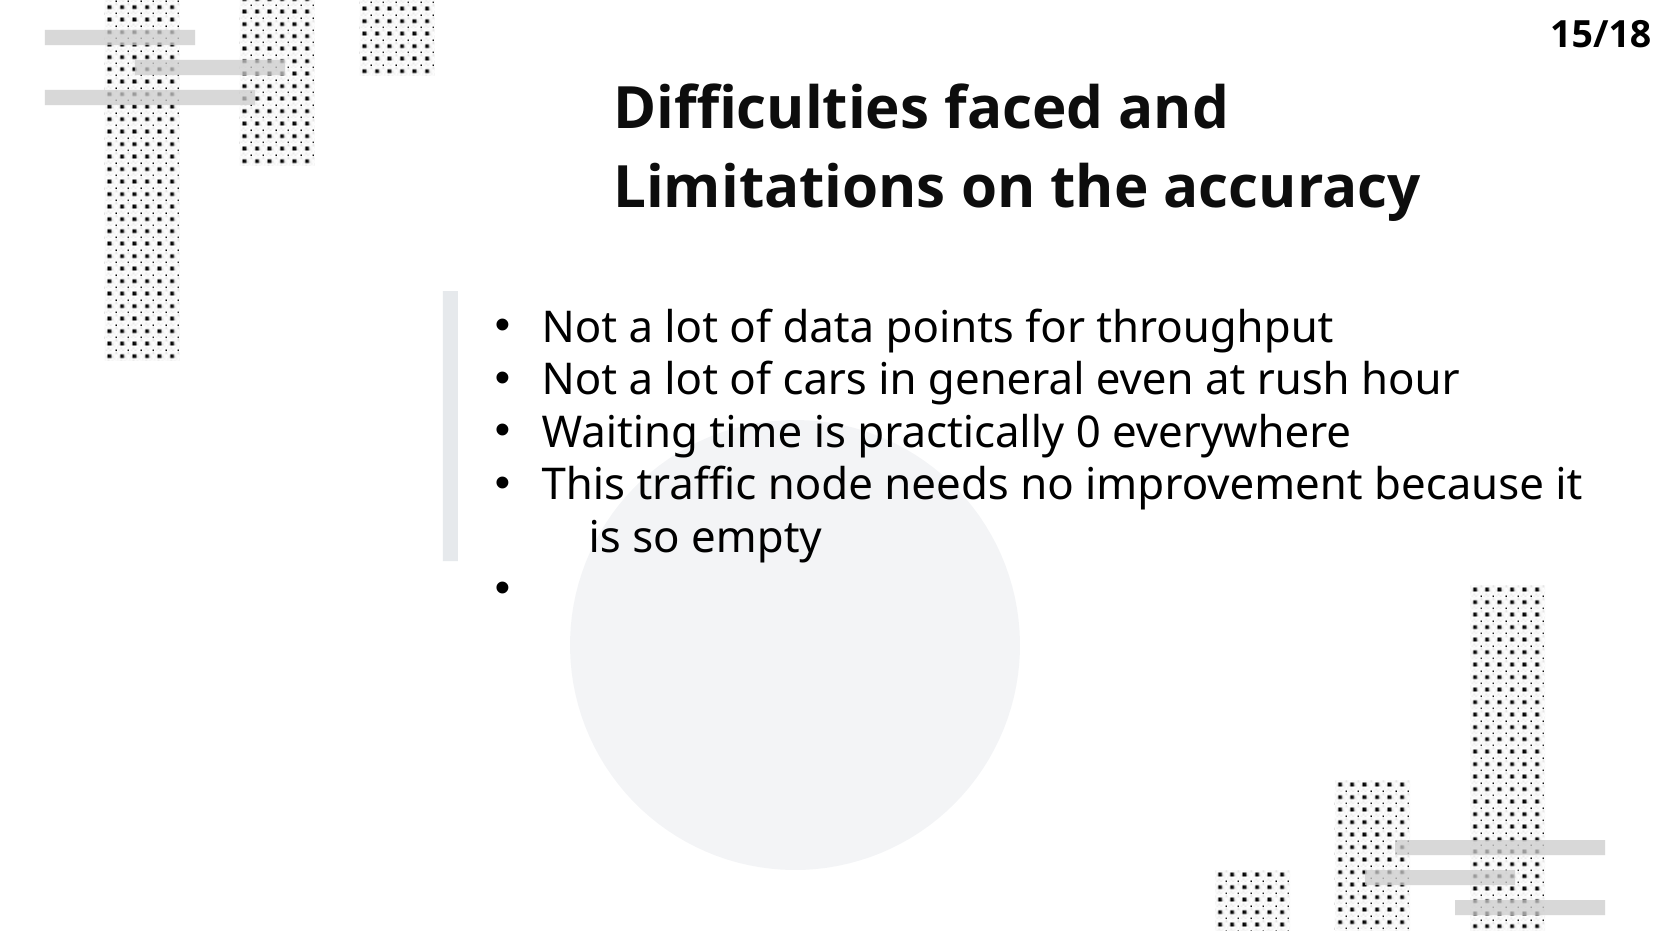

15/18
Difficulties faced and
Limitations on the accuracy
Not a lot of data points for throughput
Not a lot of cars in general even at rush hour
Waiting time is practically 0 everywhere
This traffic node needs no improvement because it is so empty